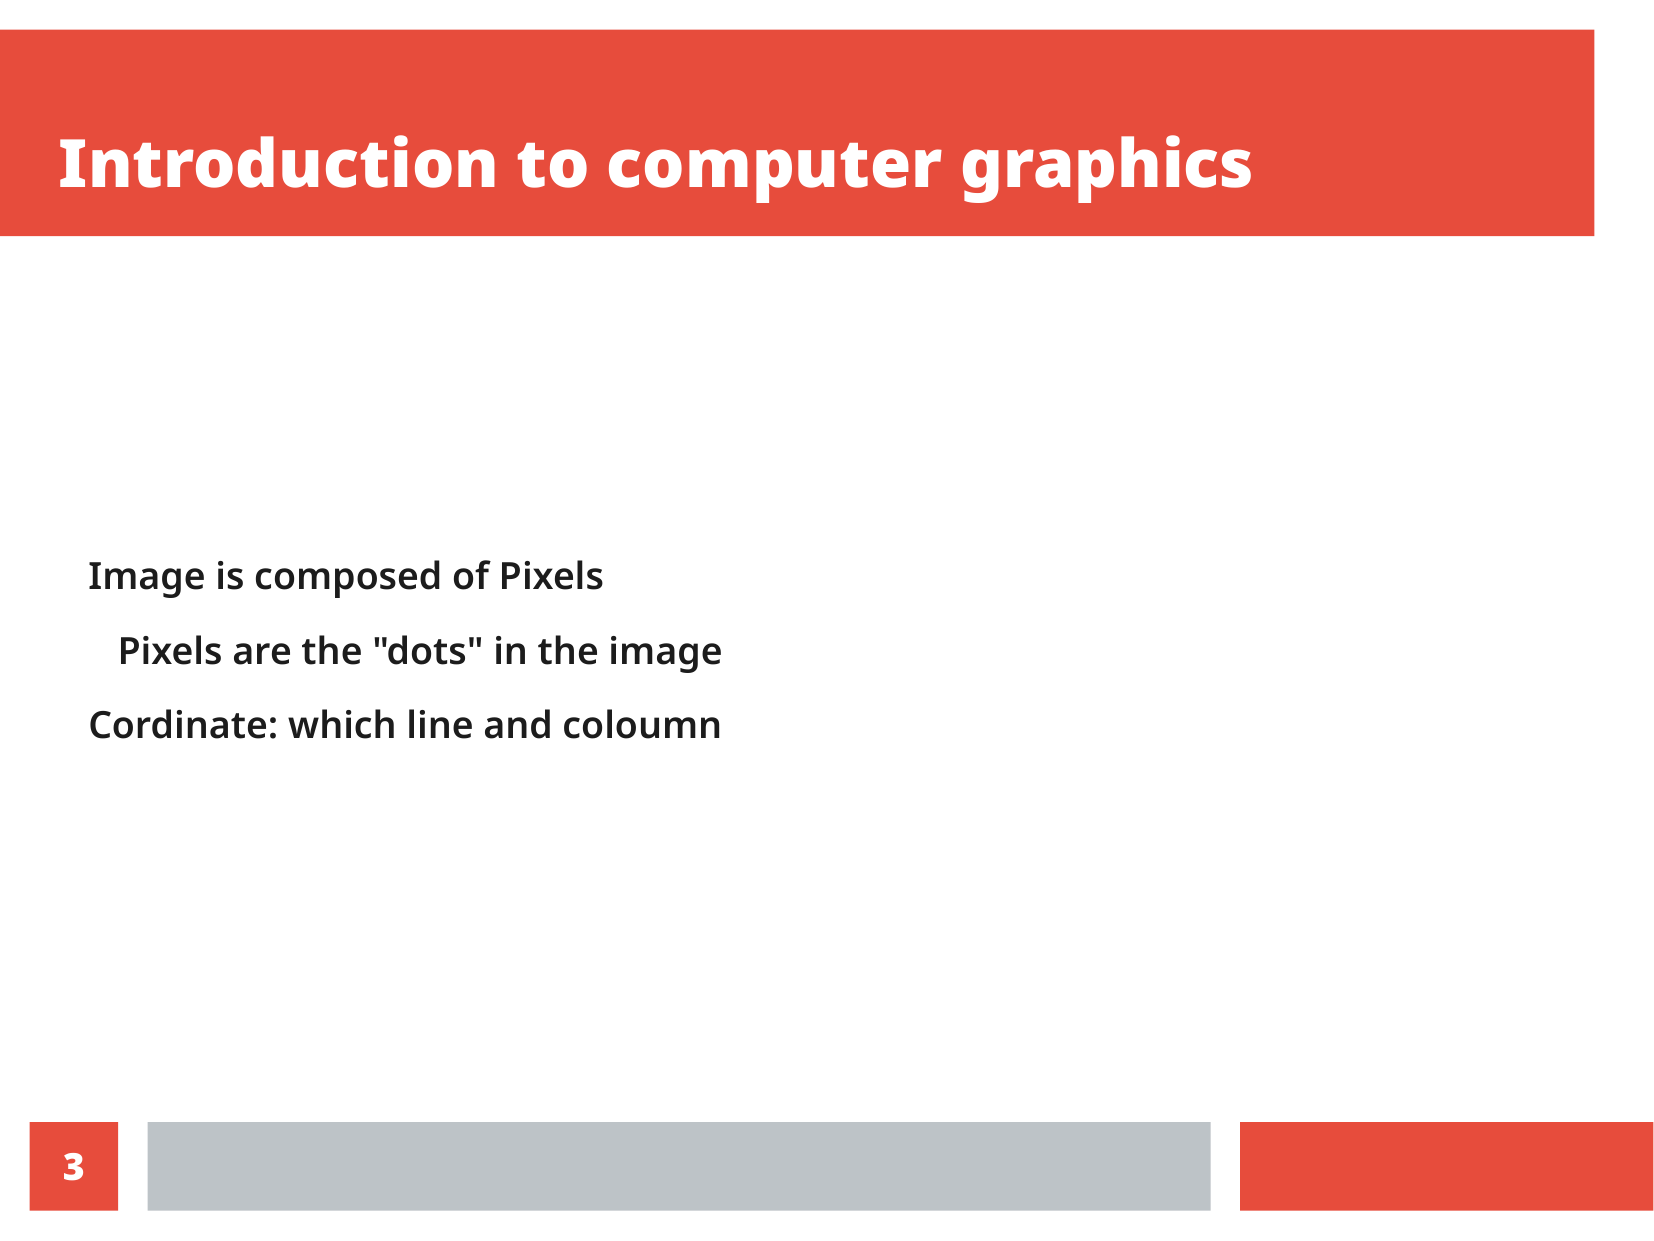

# Introduction to computer graphics
 Image is composed of Pixels
 Pixels are the "dots" in the image
 Cordinate: which line and coloumn
3